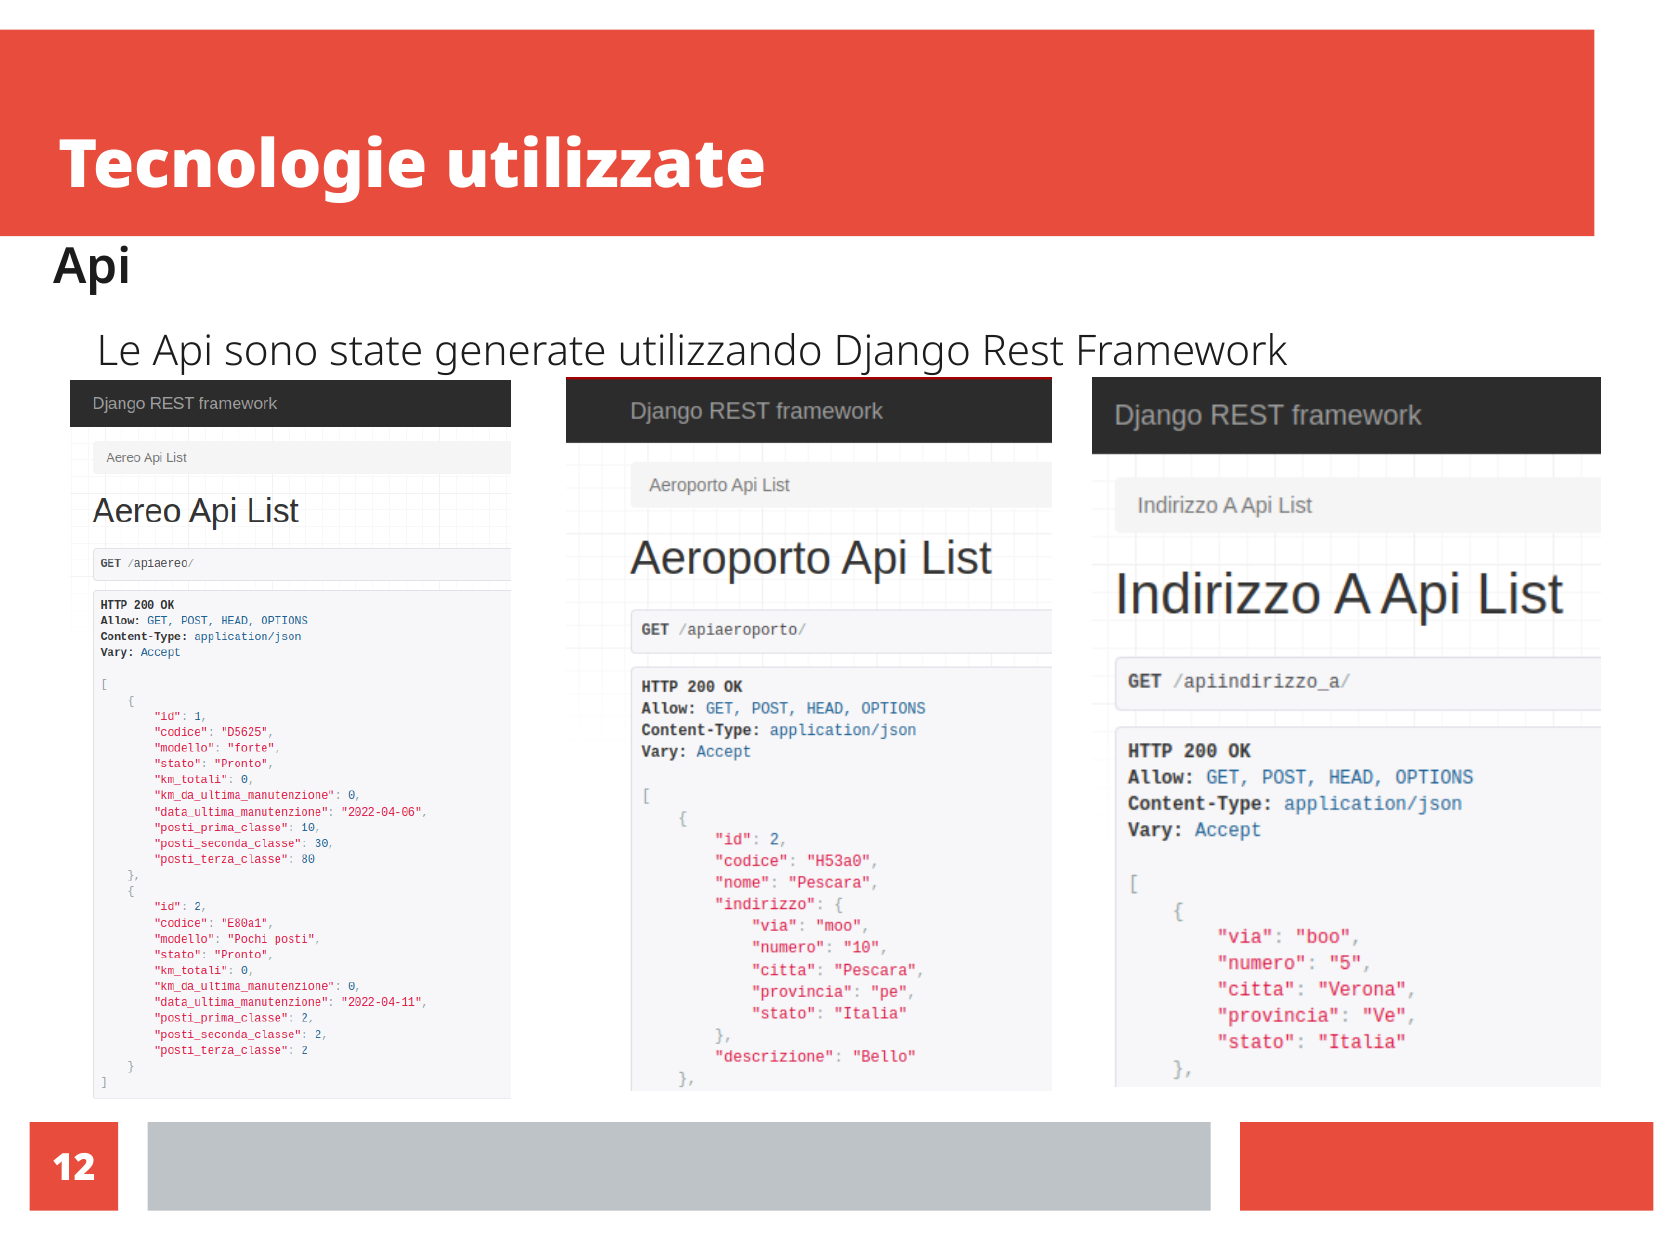

# Tecnologie utilizzate
Api
Le Api sono state generate utilizzando Django Rest Framework
12